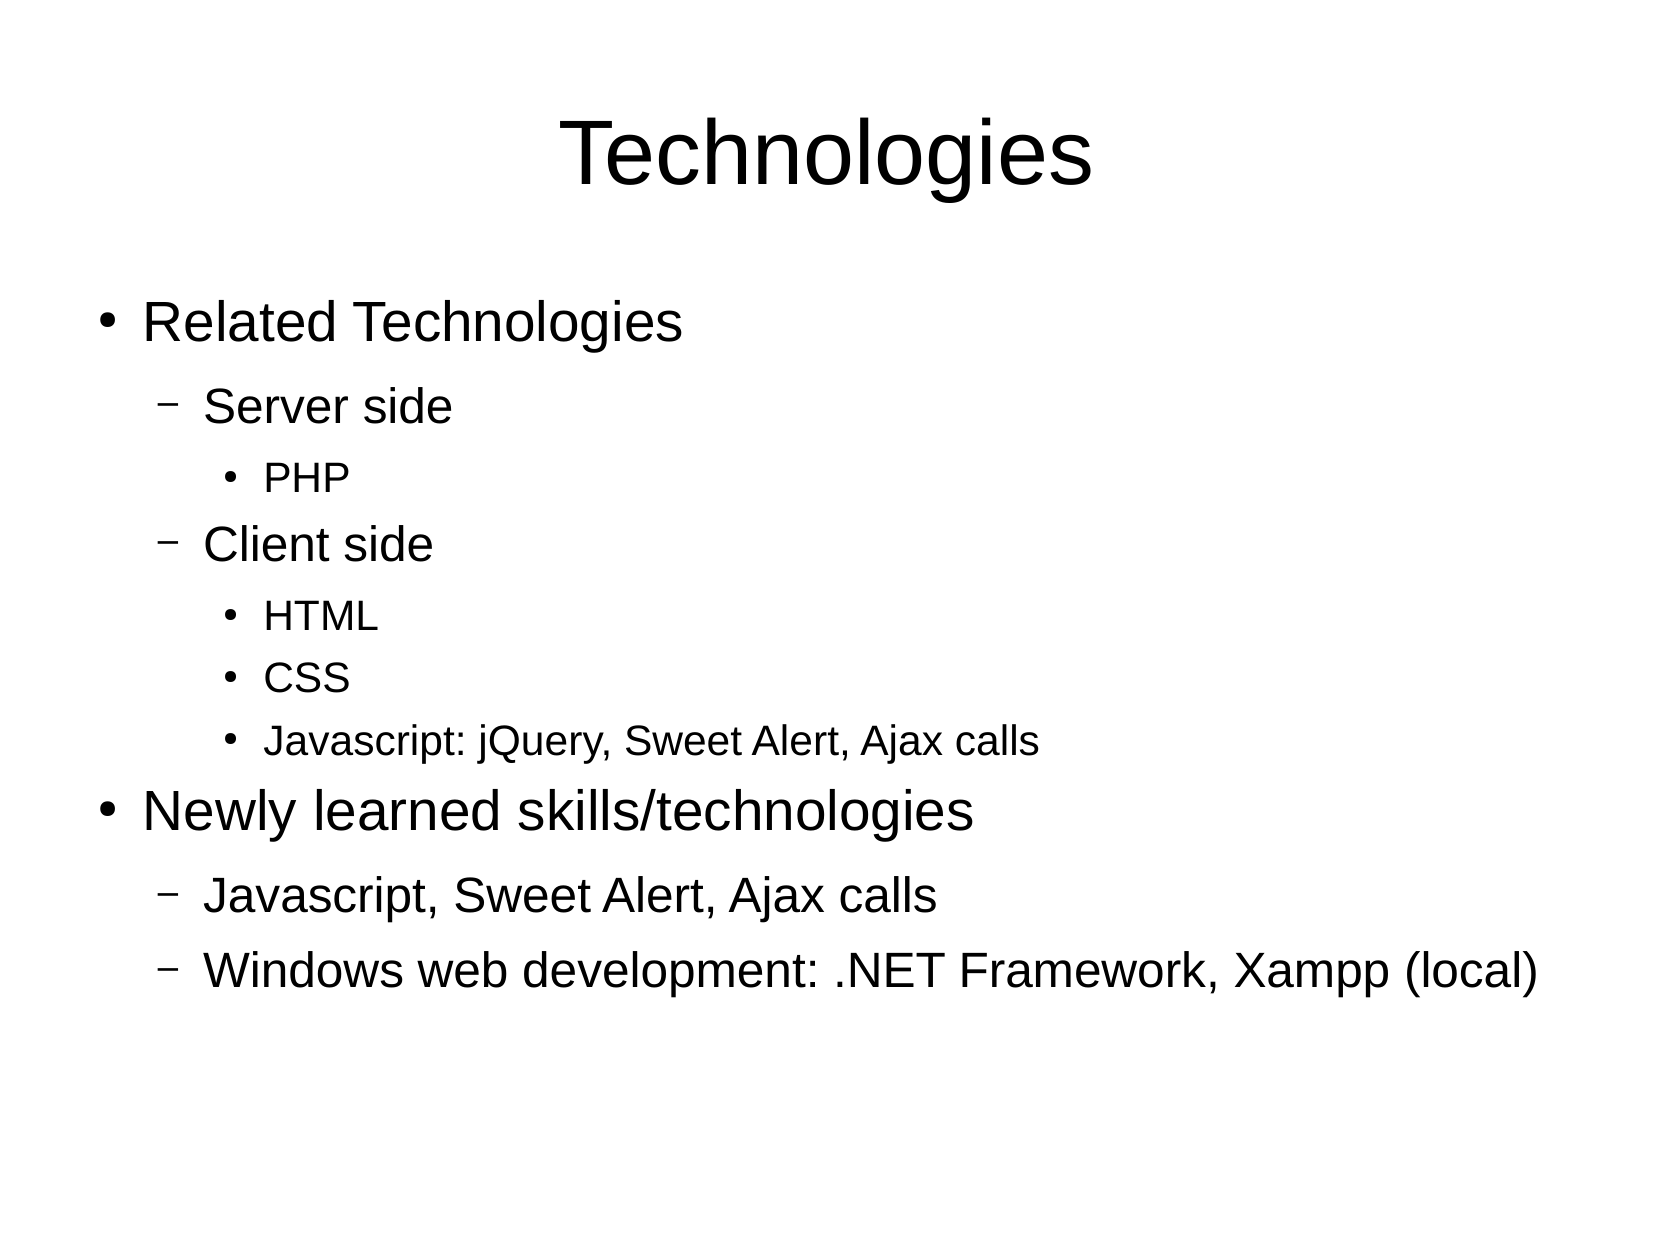

# Technologies
Related Technologies
Server side
PHP
Client side
HTML
CSS
Javascript: jQuery, Sweet Alert, Ajax calls
Newly learned skills/technologies
Javascript, Sweet Alert, Ajax calls
Windows web development: .NET Framework, Xampp (local)